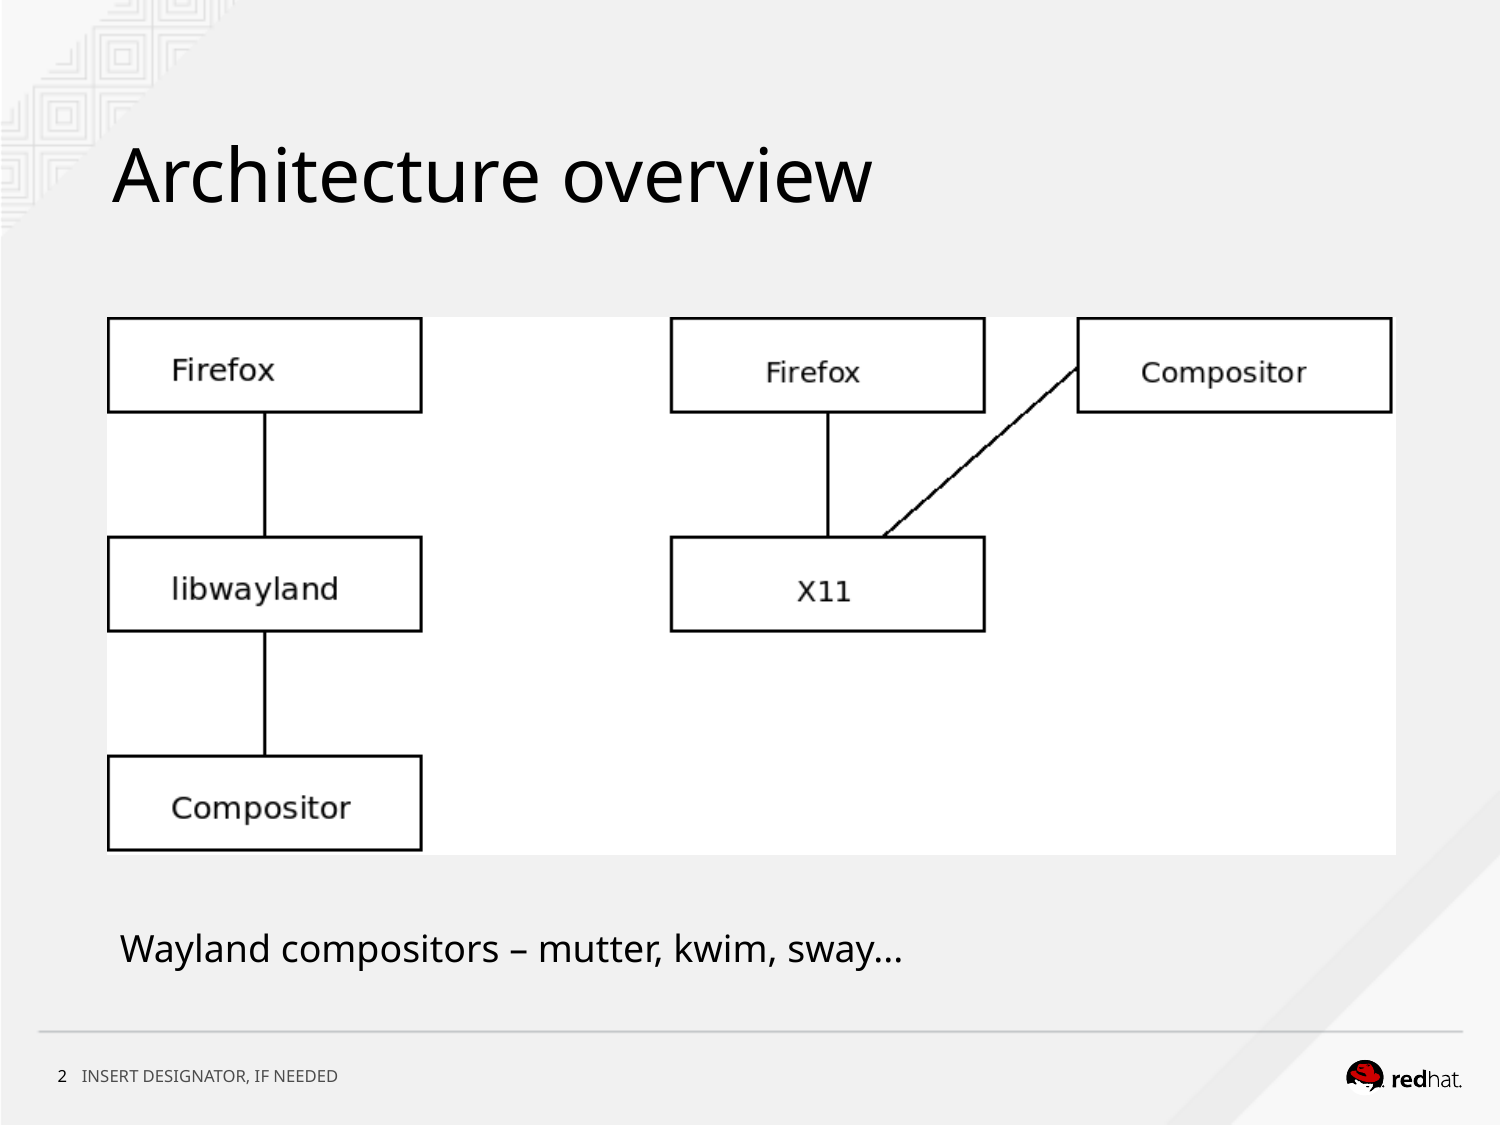

# Architecture overview
Wayland compositors – mutter, kwim, sway...
2
INSERT DESIGNATOR, IF NEEDED